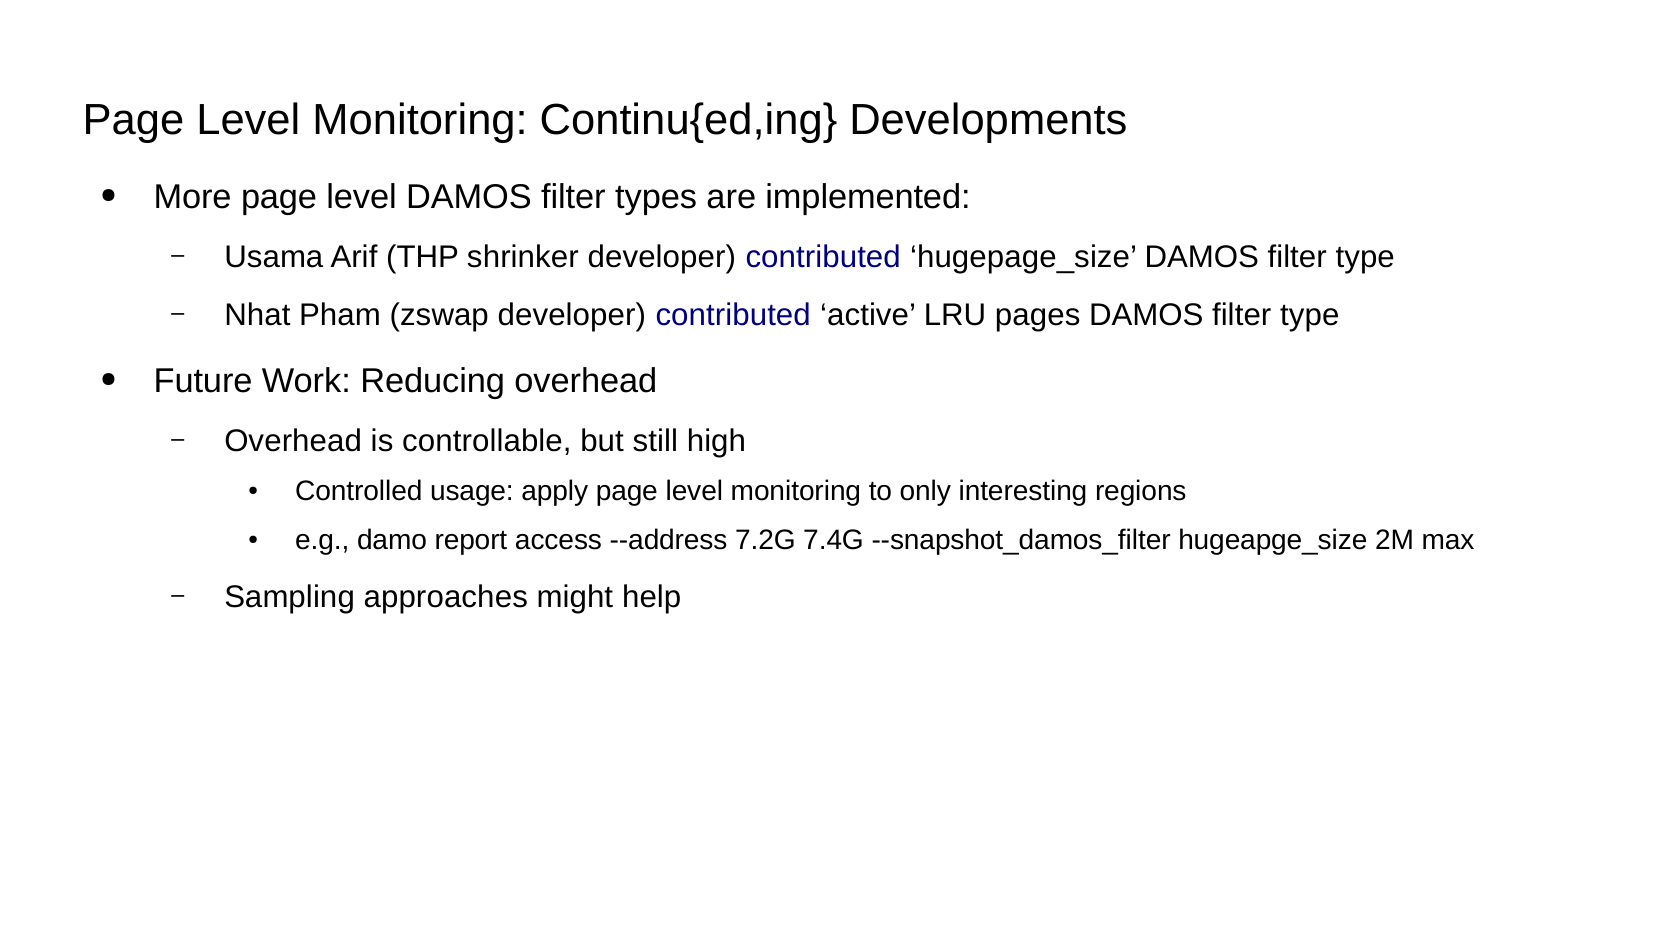

# Page Level Monitoring: Continu{ed,ing} Developments
More page level DAMOS filter types are implemented:
Usama Arif (THP shrinker developer) contributed ‘hugepage_size’ DAMOS filter type
Nhat Pham (zswap developer) contributed ‘active’ LRU pages DAMOS filter type
Future Work: Reducing overhead
Overhead is controllable, but still high
Controlled usage: apply page level monitoring to only interesting regions
e.g., damo report access --address 7.2G 7.4G --snapshot_damos_filter hugeapge_size 2M max
Sampling approaches might help